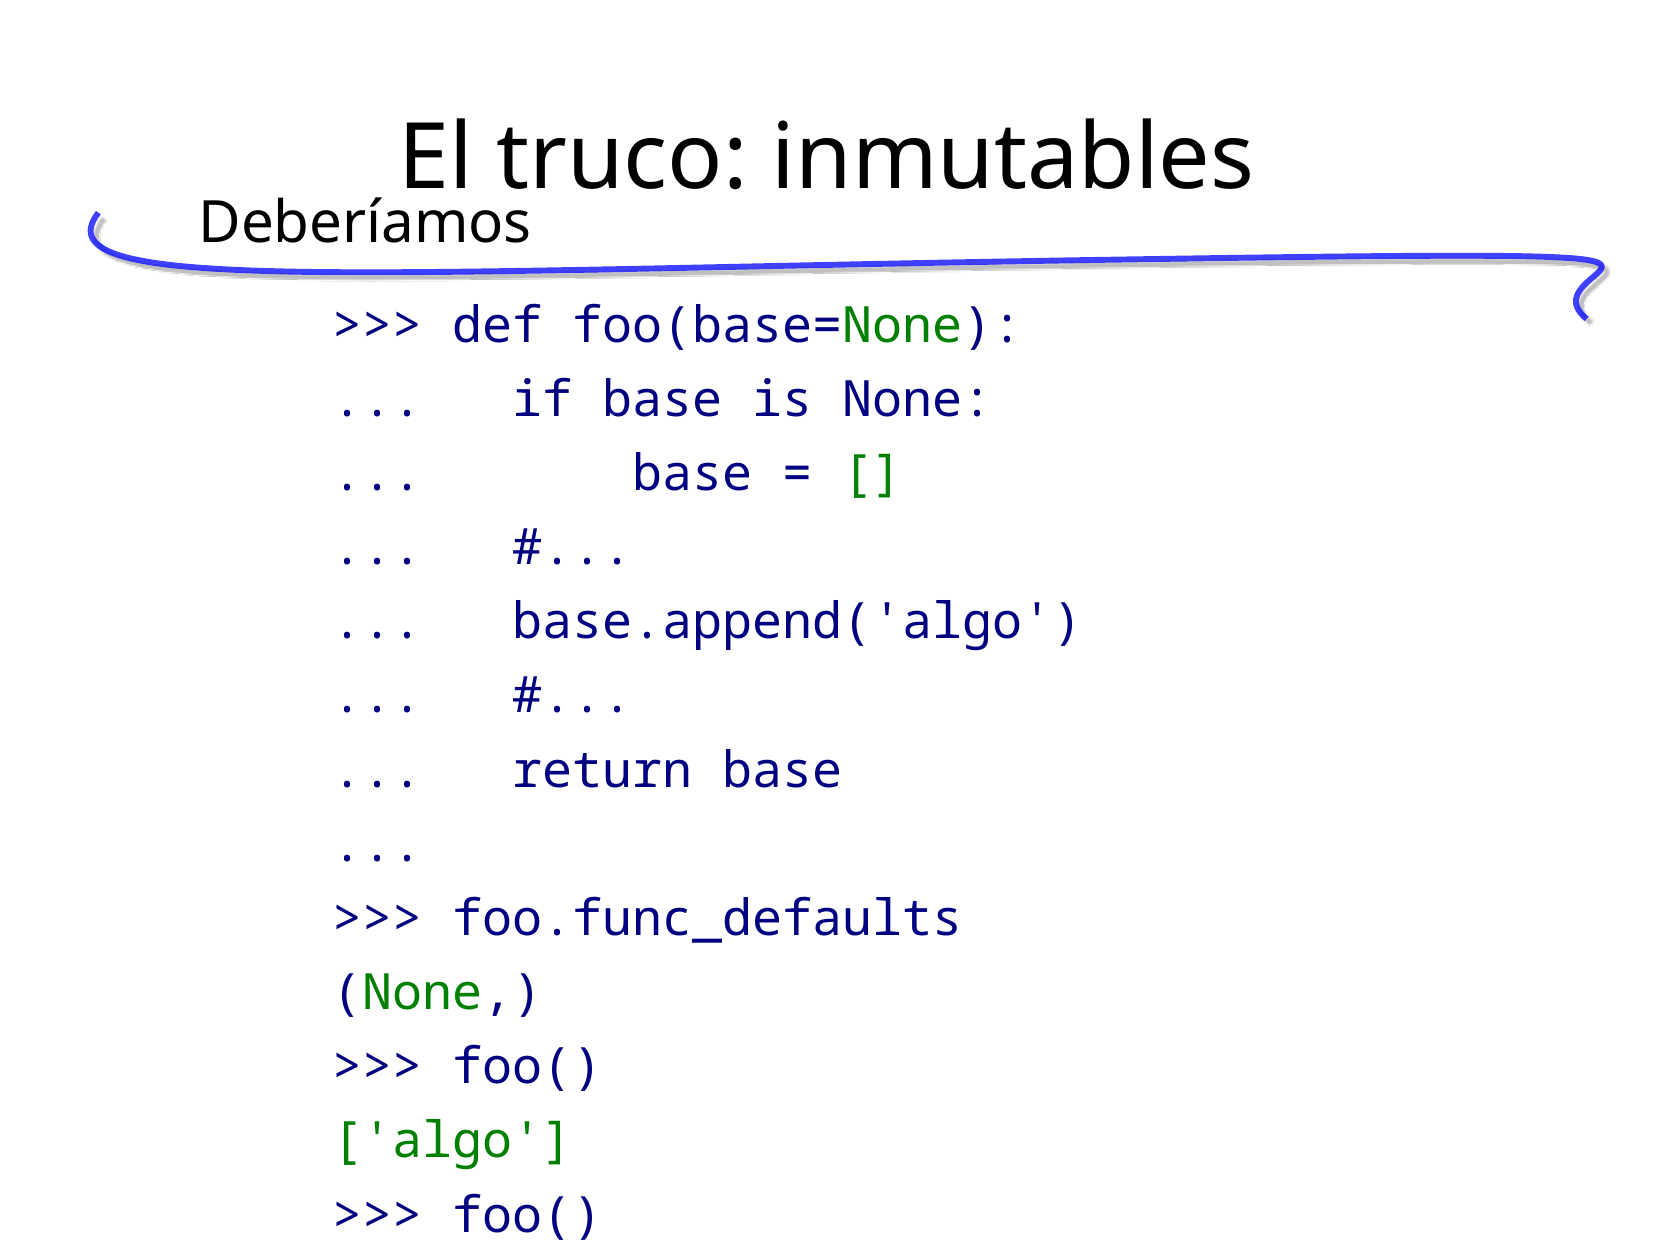

El truco: inmutables
# Deberíamos
 >>> def foo(base=None):
 ... if base is None:
 ... base = []
 ... #...
 ... base.append('algo')
 ... #...
 ... return base
 ...
 >>> foo.func_defaults
 (None,)
 >>> foo()
 ['algo']
 >>> foo()
 ['algo']